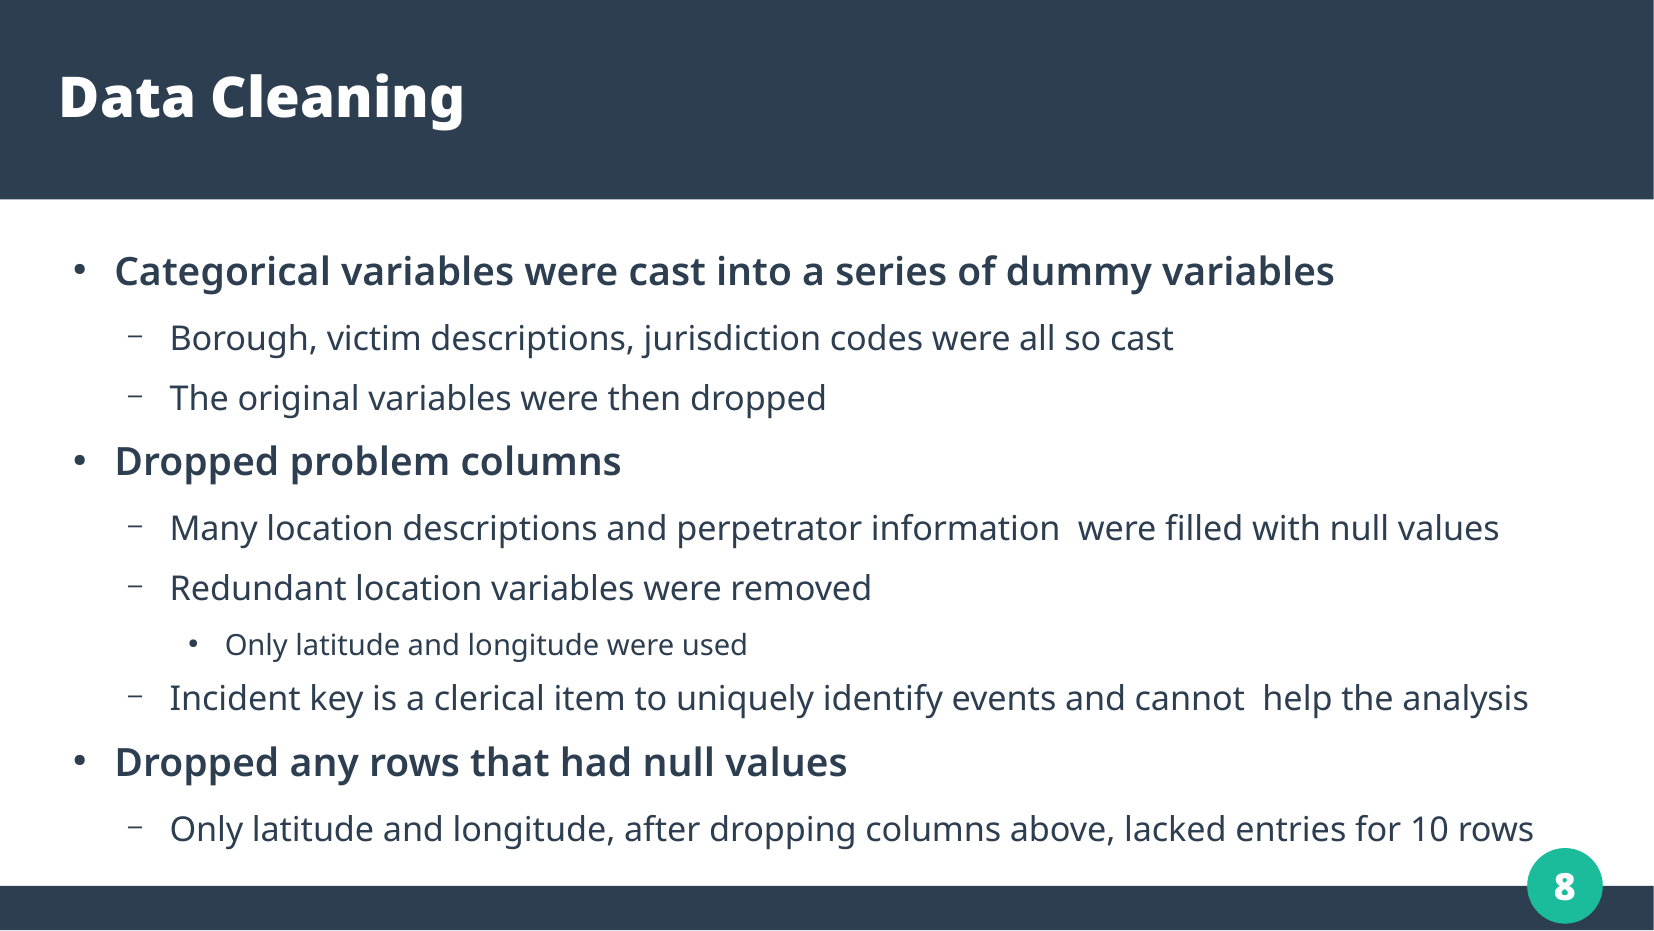

# Data Cleaning
Categorical variables were cast into a series of dummy variables
Borough, victim descriptions, jurisdiction codes were all so cast
The original variables were then dropped
Dropped problem columns
Many location descriptions and perpetrator information were filled with null values
Redundant location variables were removed
Only latitude and longitude were used
Incident key is a clerical item to uniquely identify events and cannot help the analysis
Dropped any rows that had null values
Only latitude and longitude, after dropping columns above, lacked entries for 10 rows